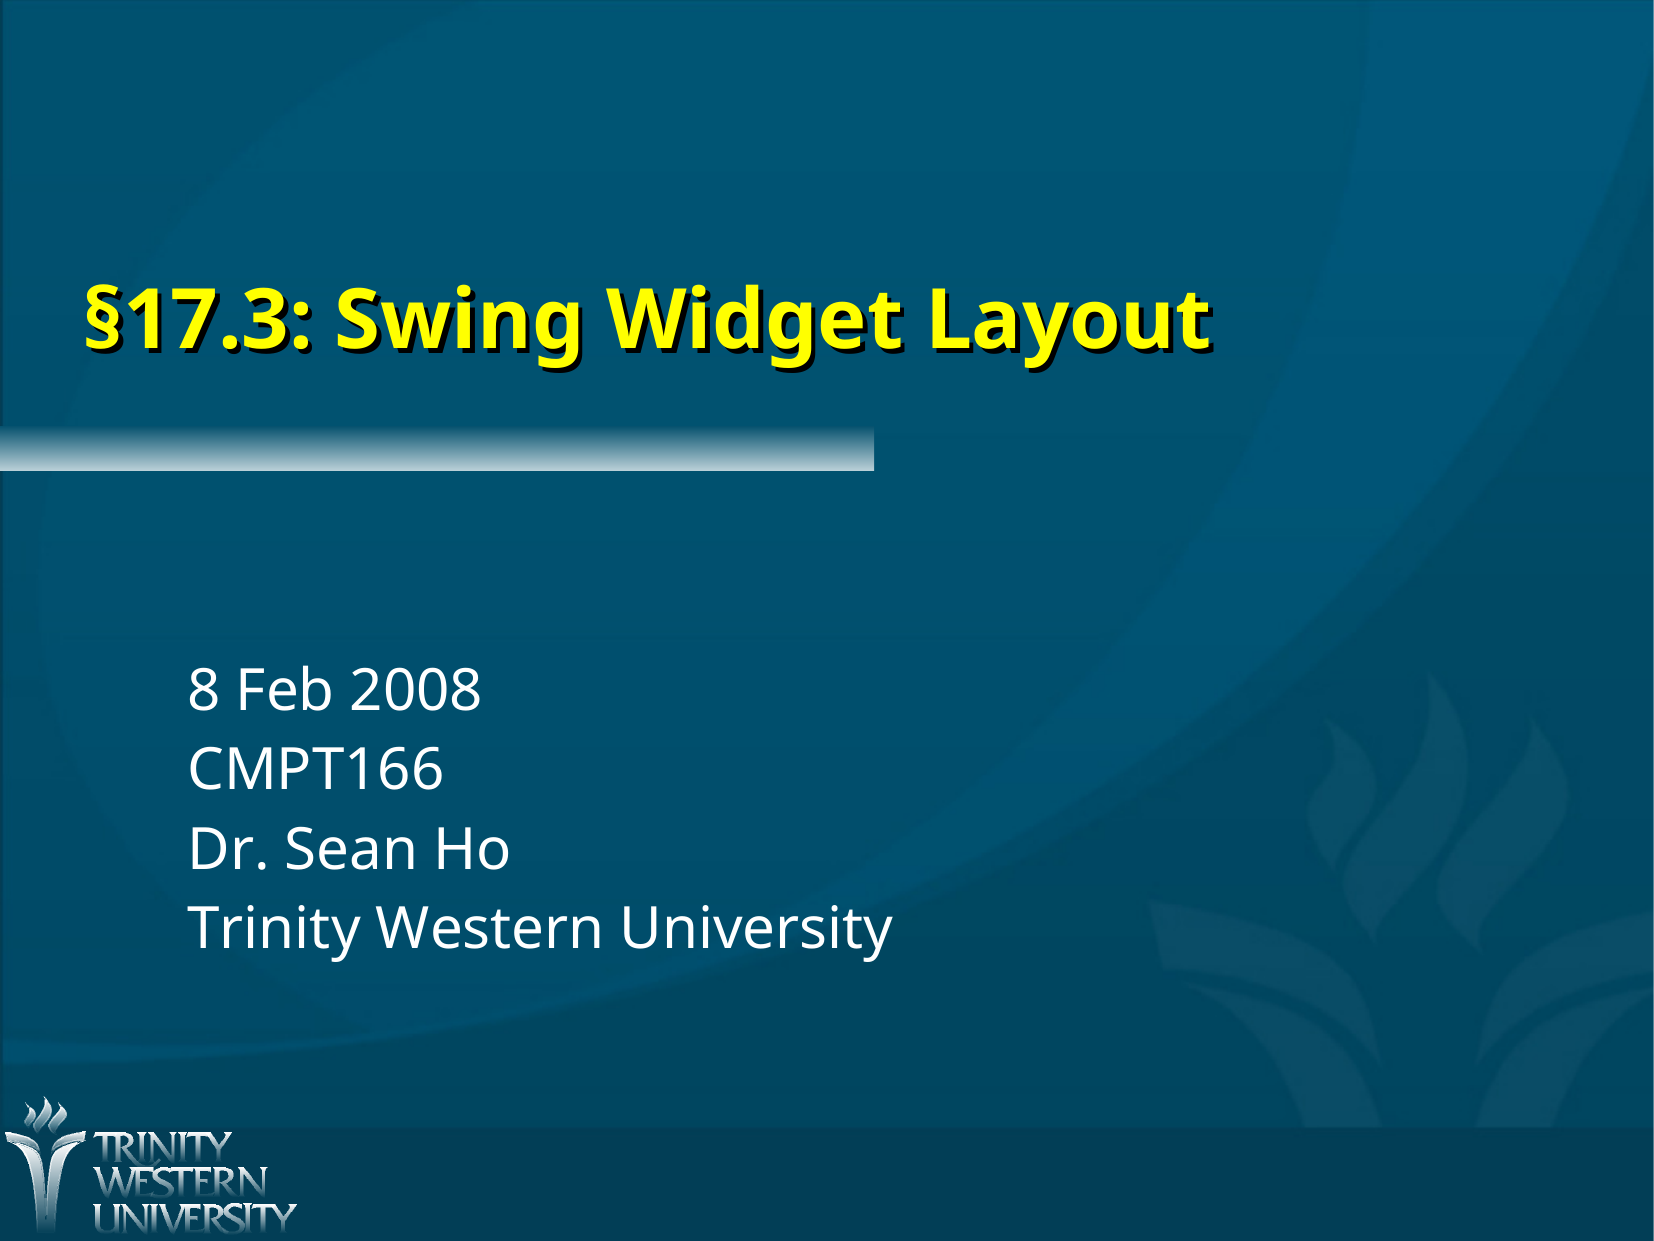

# §17.3: Swing Widget Layout
8 Feb 2008
CMPT166
Dr. Sean Ho
Trinity Western University